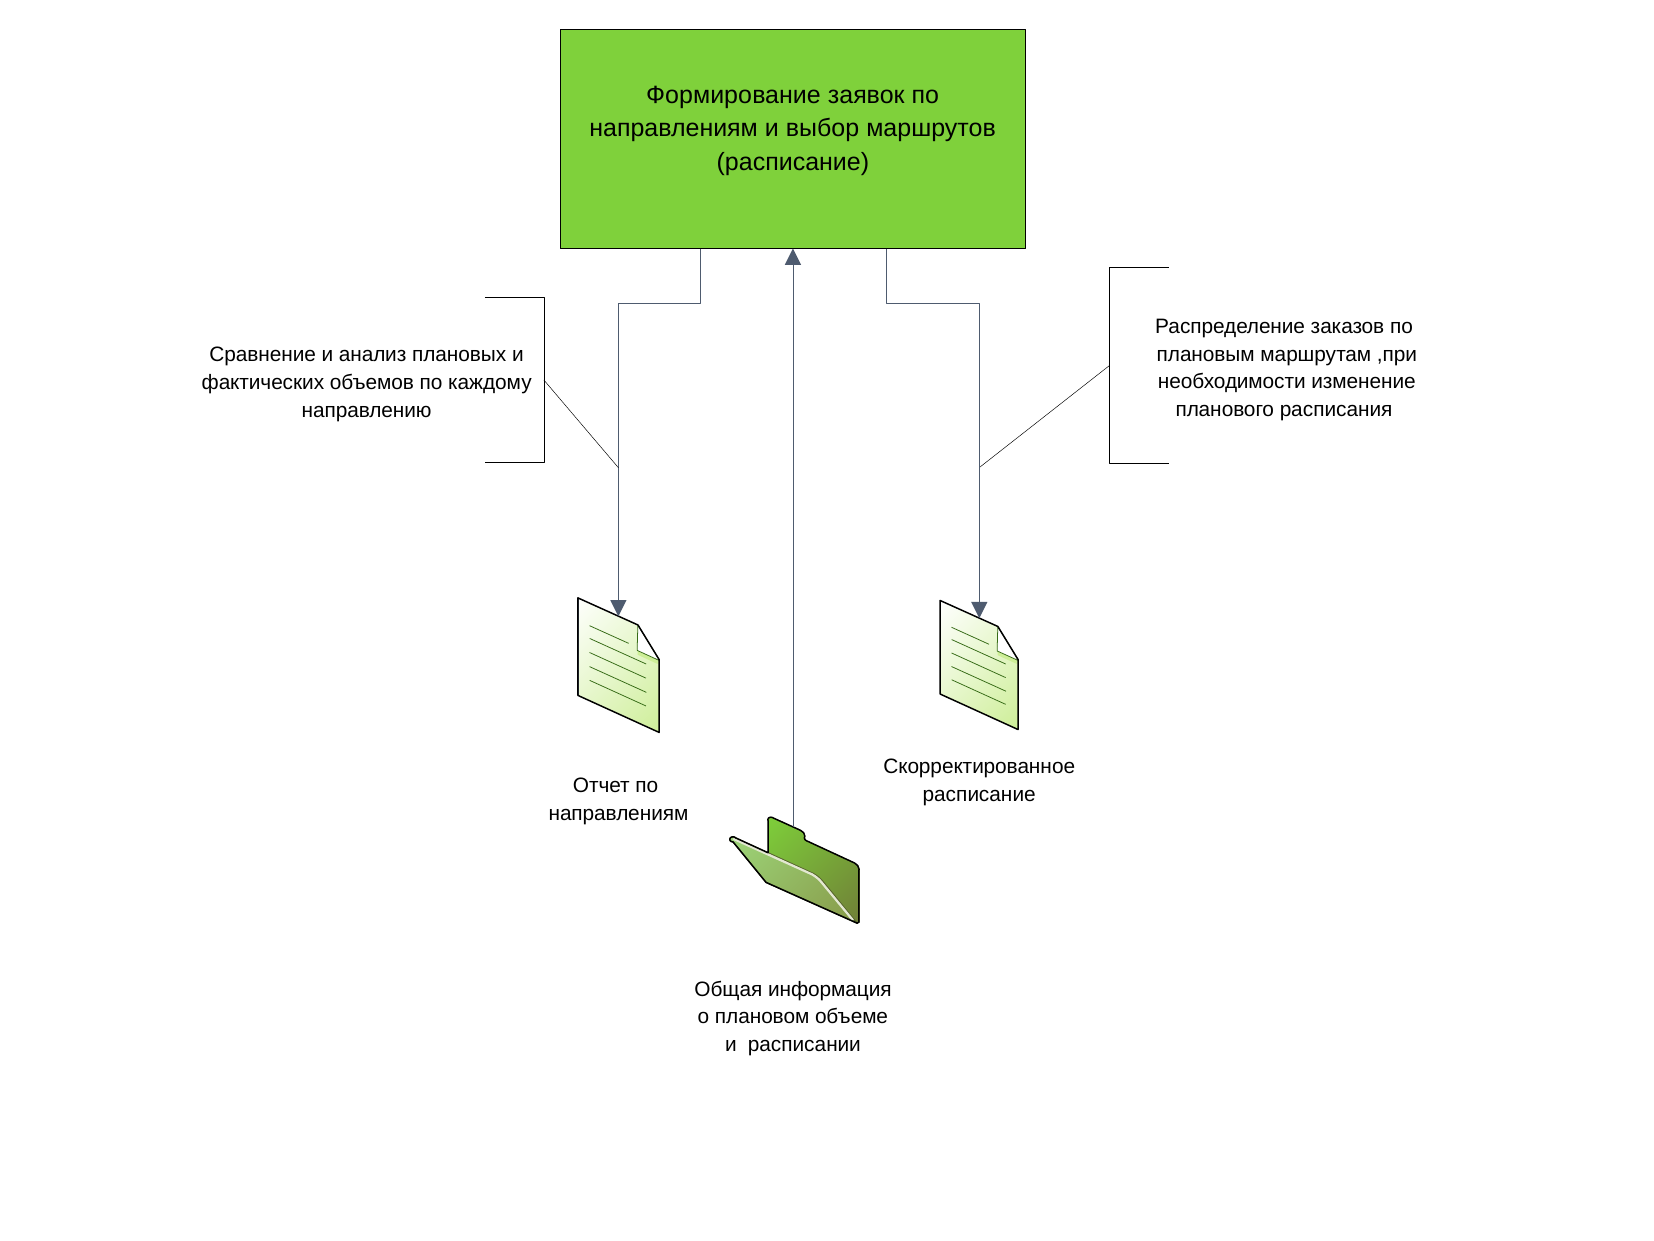

Формирование заявок по направлениям и выбор маршрутов (расписание)
Распределение заказов по плановым маршрутам ,при необходимости изменение планового расписания
Сравнение и анализ плановых и фактических объемов по каждому направлению
Скорректированное расписание
Отчет по
направлениям
Общая информация
 о плановом объеме
и расписании